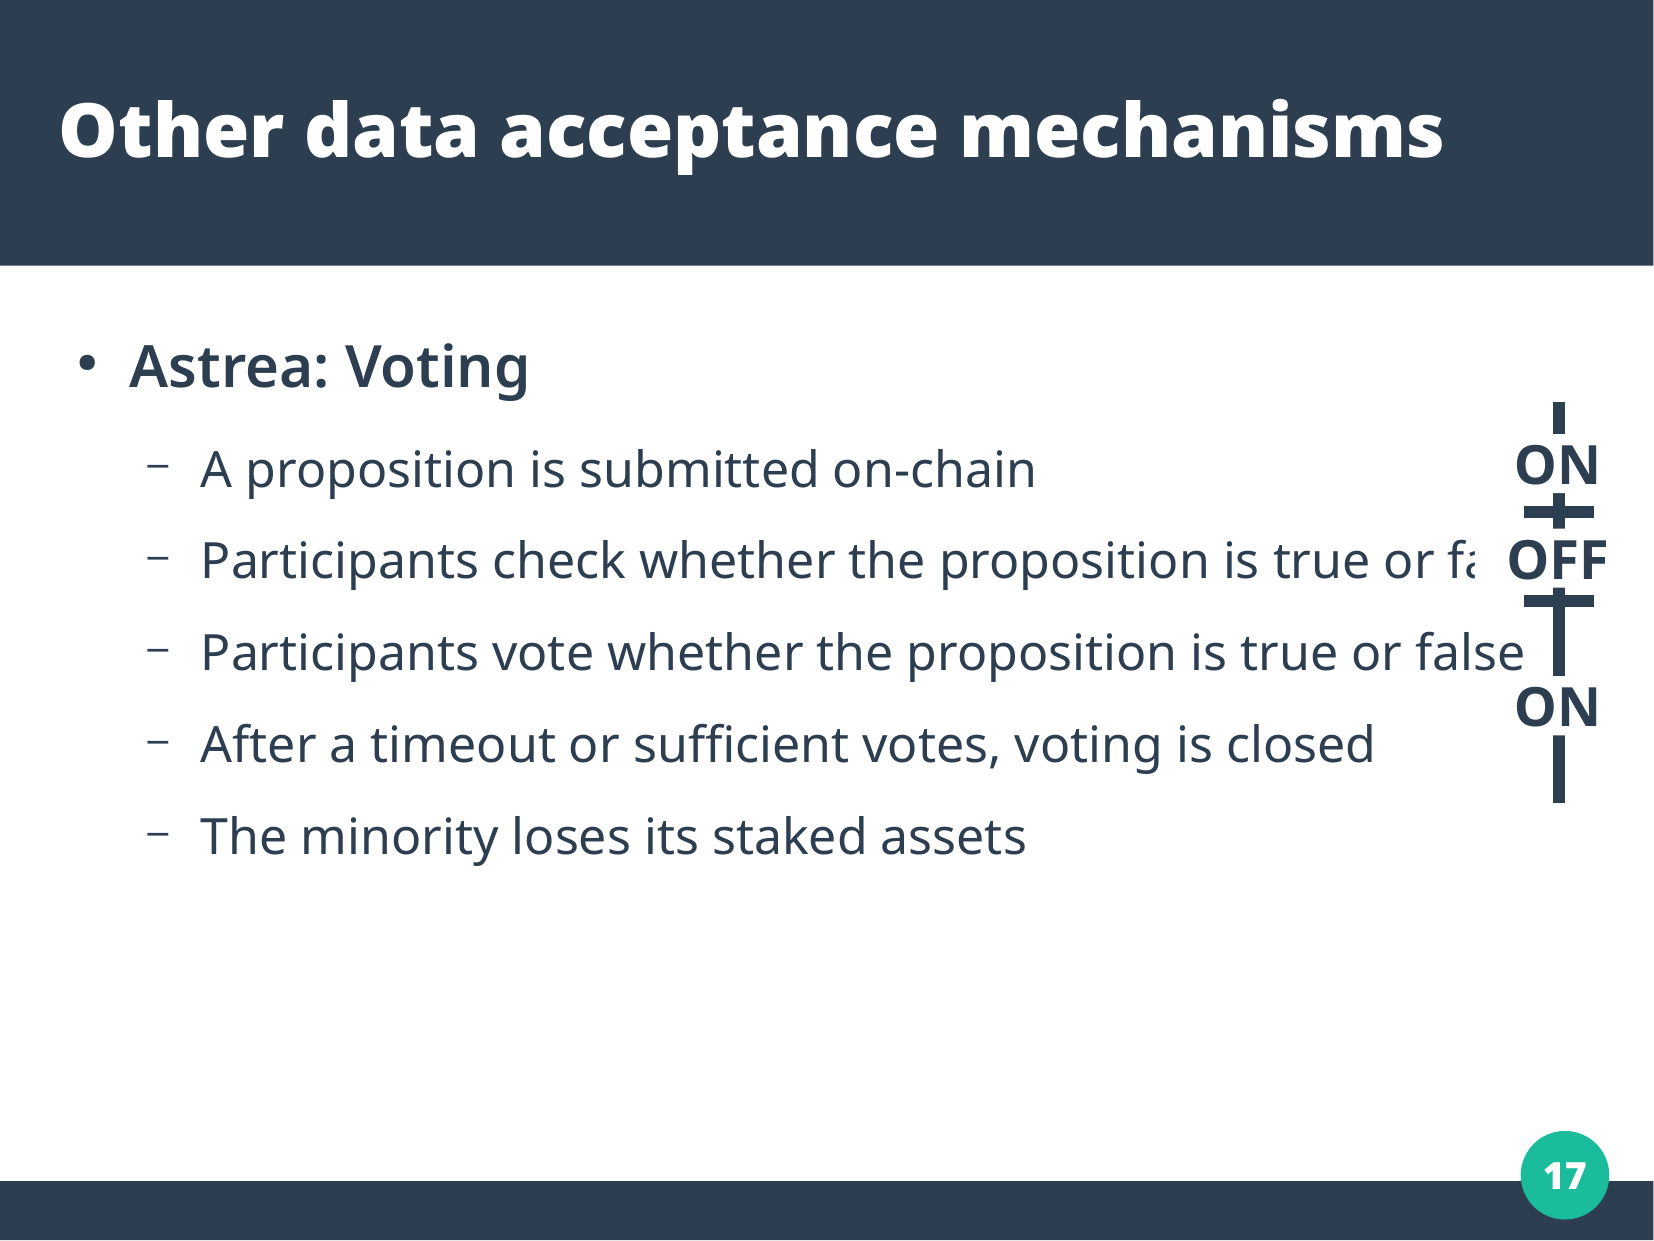

# Other data acceptance mechanisms
Astrea: Voting
A proposition is submitted on-chain
Participants check whether the proposition is true or false
Participants vote whether the proposition is true or false
After a timeout or sufficient votes, voting is closed
The minority loses its staked assets
ON
OFF
ON
ON
17